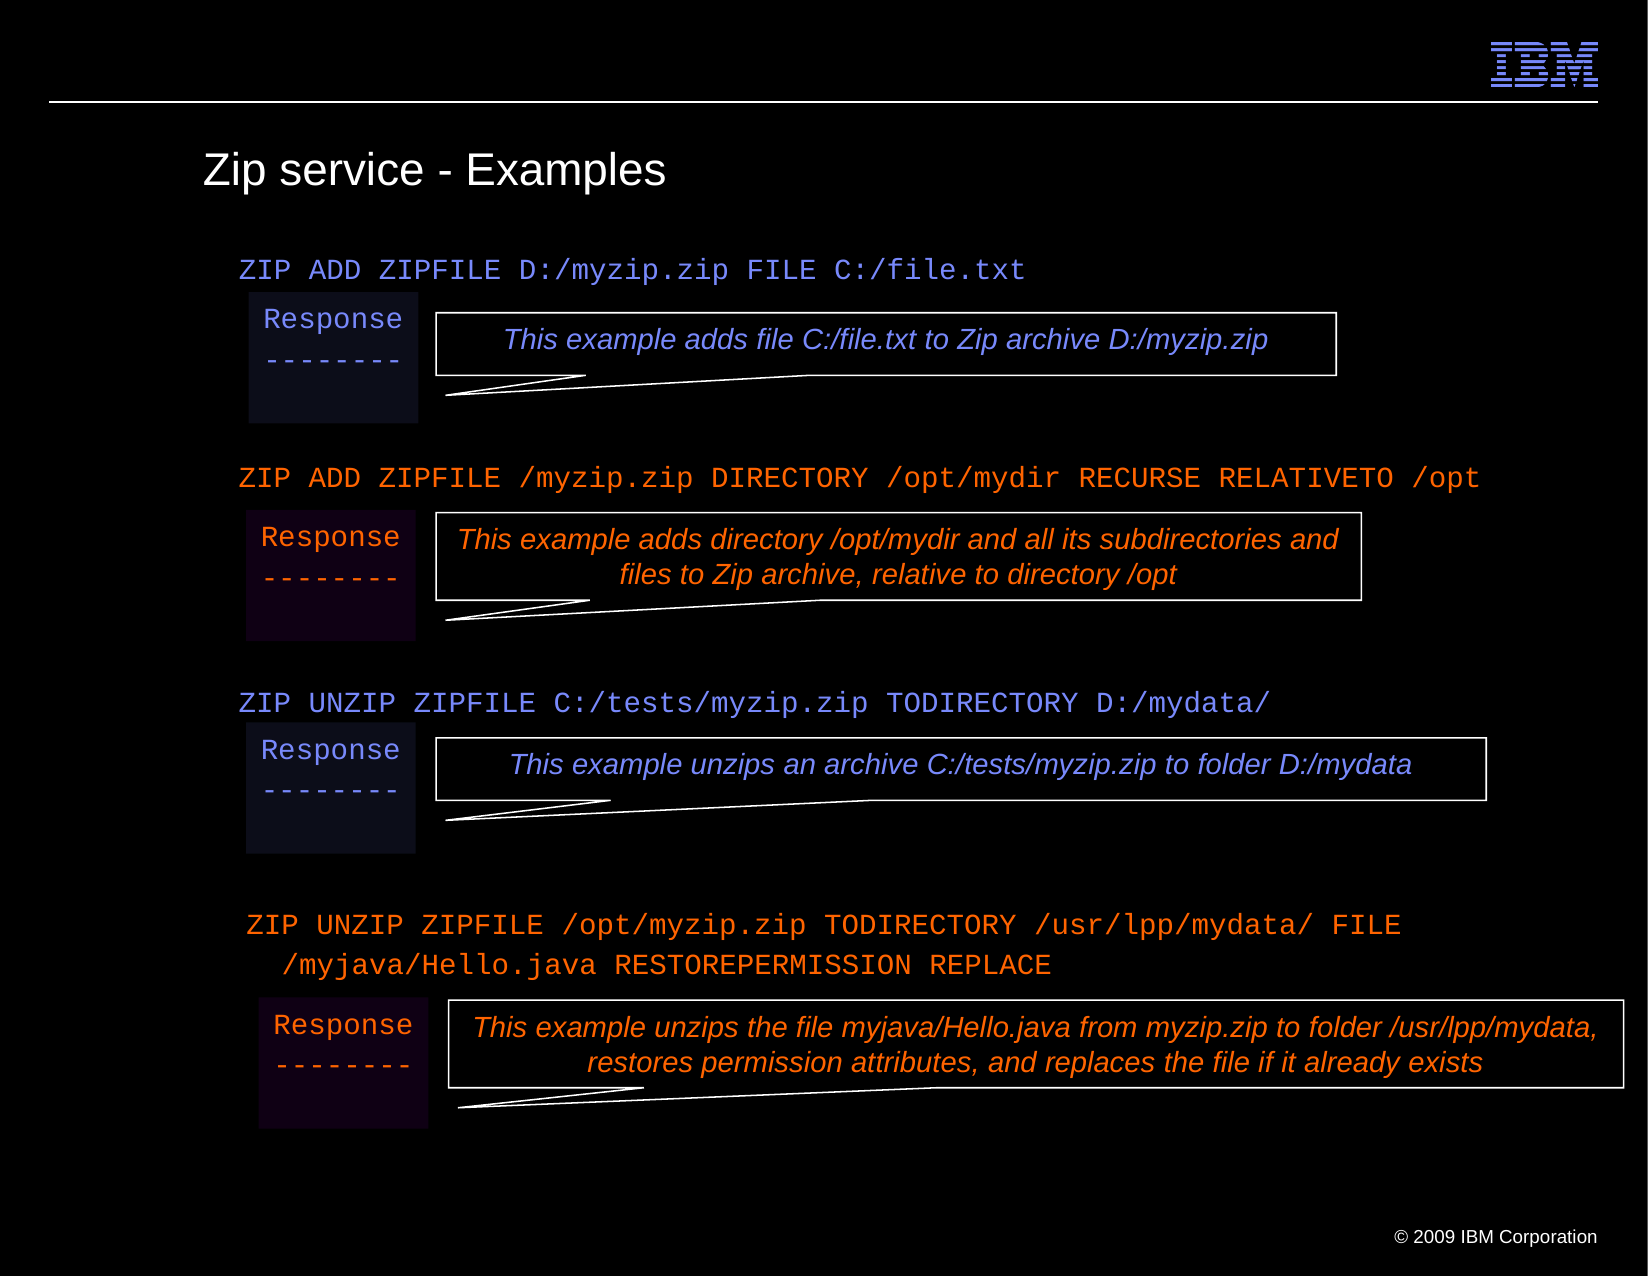

# Zip service - Examples
ZIP ADD ZIPFILE D:/myzip.zip FILE C:/file.txt
Response
--------
This example adds file C:/file.txt to Zip archive D:/myzip.zip
ZIP ADD ZIPFILE /myzip.zip DIRECTORY /opt/mydir RECURSE RELATIVETO /opt
Response
--------
This example adds directory /opt/mydir and all its subdirectories and files to Zip archive, relative to directory /opt
ZIP UNZIP ZIPFILE C:/tests/myzip.zip TODIRECTORY D:/mydata/
Response
--------
This example unzips an archive C:/tests/myzip.zip to folder D:/mydata
ZIP UNZIP ZIPFILE /opt/myzip.zip TODIRECTORY /usr/lpp/mydata/ FILE
 /myjava/Hello.java RESTOREPERMISSION REPLACE
Response
--------
This example unzips the file myjava/Hello.java from myzip.zip to folder /usr/lpp/mydata, restores permission attributes, and replaces the file if it already exists